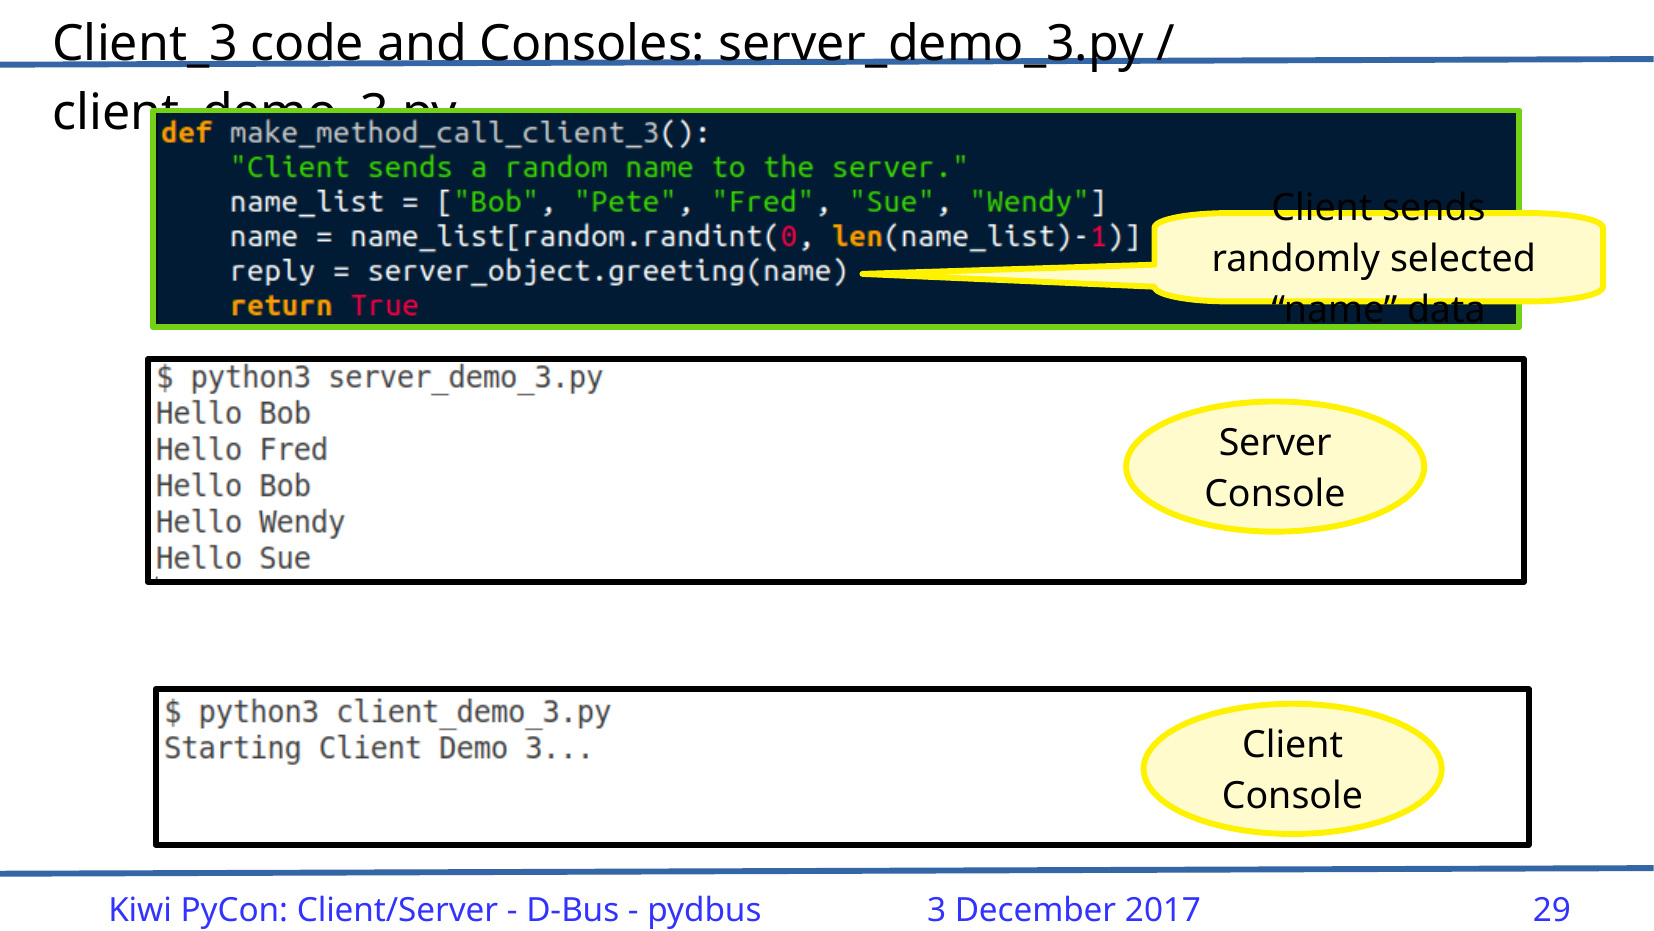

Client_3 code and Consoles: server_demo_3.py / client_demo_3.py
Client sends randomly selected “name” data
Server Console
Client Console
Kiwi PyCon: Client/Server - D-Bus - pydbus
3 December 2017
29